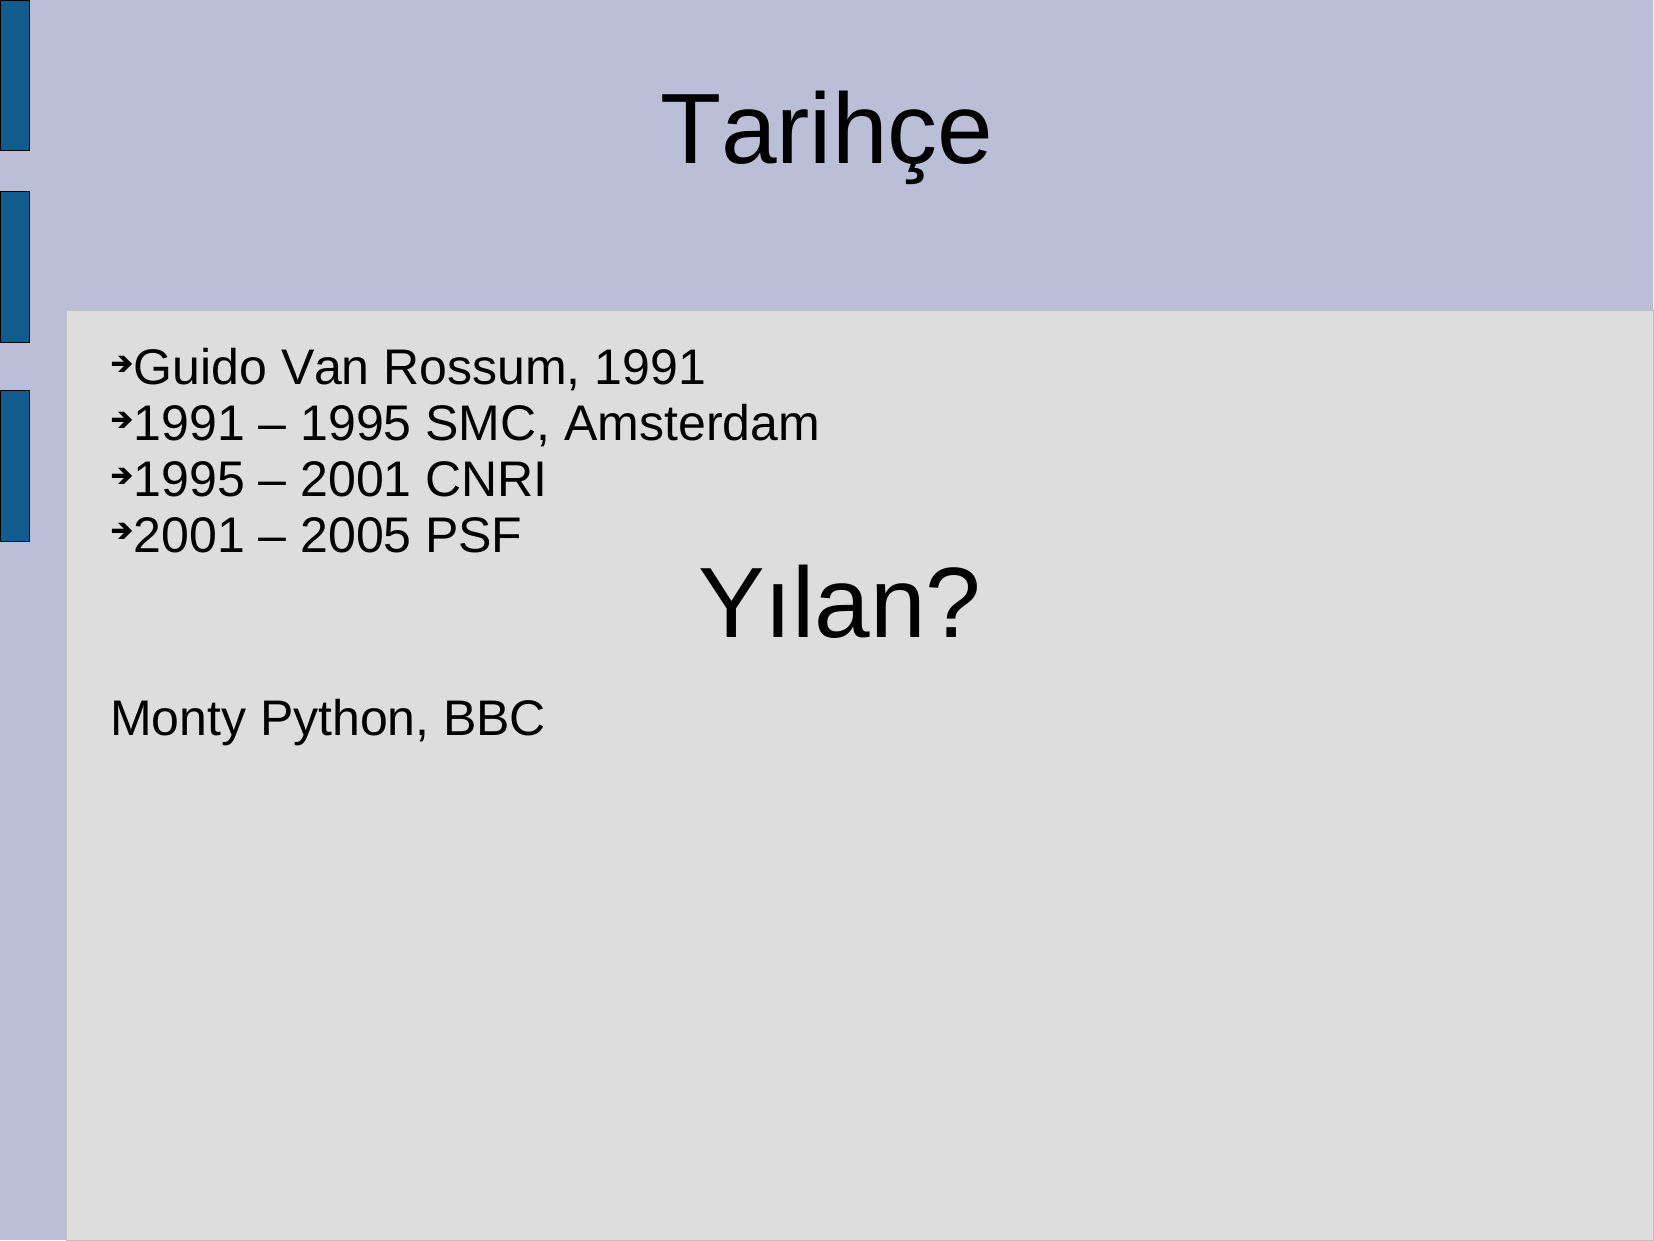

Tarihçe
Guido Van Rossum, 1991
1991 – 1995 SMC, Amsterdam
1995 – 2001 CNRI
2001 – 2005 PSF
Yılan?
Monty Python, BBC